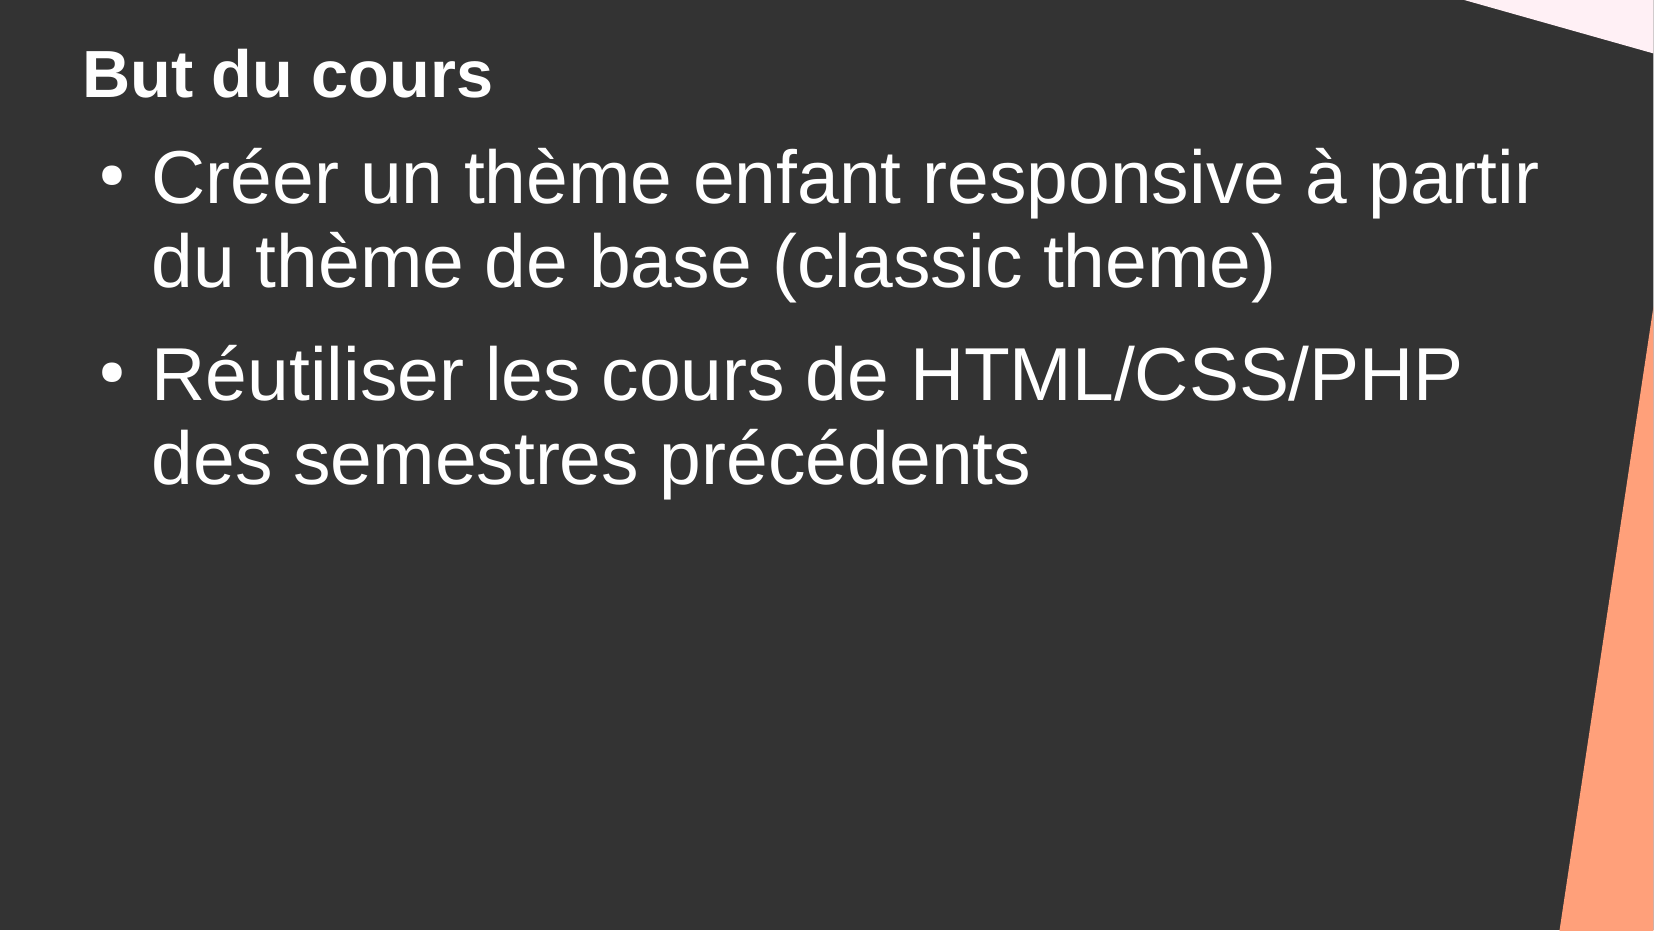

# But du cours
Créer un thème enfant responsive à partir du thème de base (classic theme)
Réutiliser les cours de HTML/CSS/PHP des semestres précédents